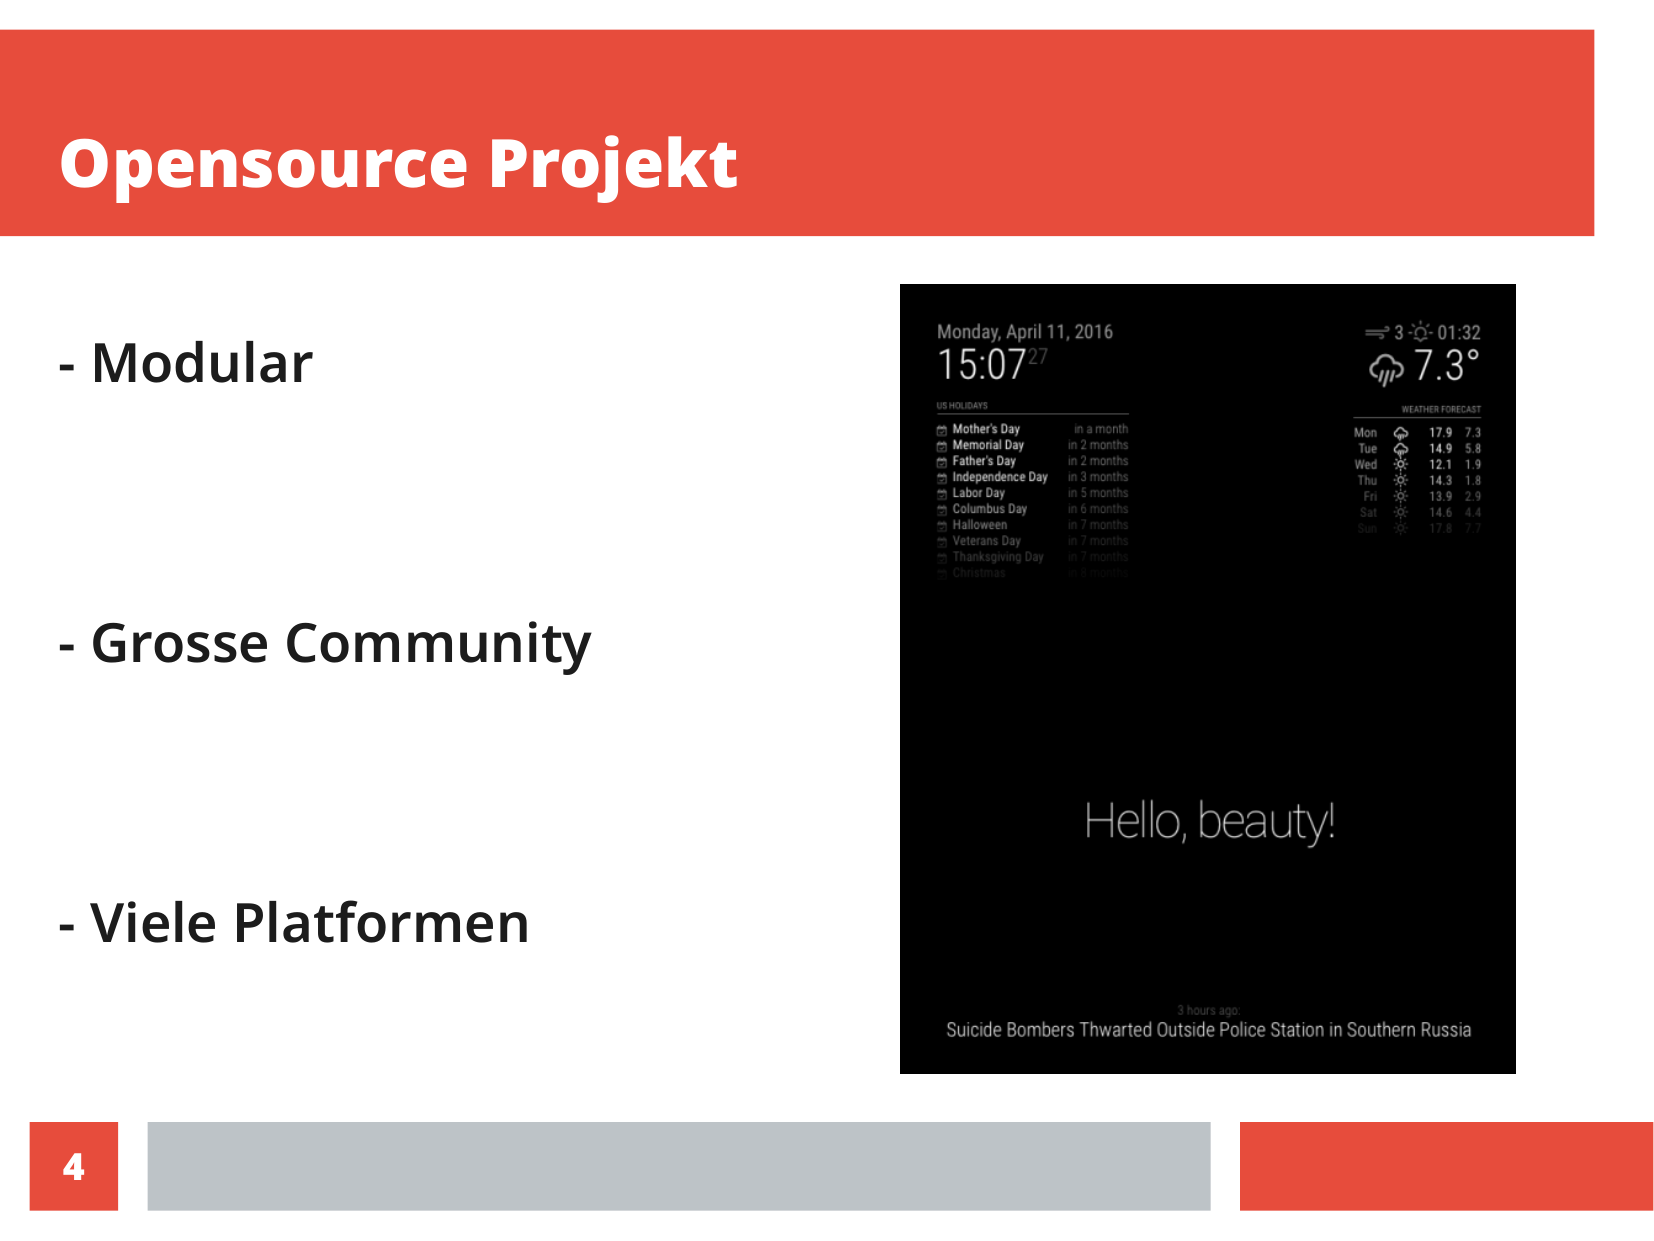

# Opensource Projekt
- Modular
- Grosse Community
- Viele Platformen
4